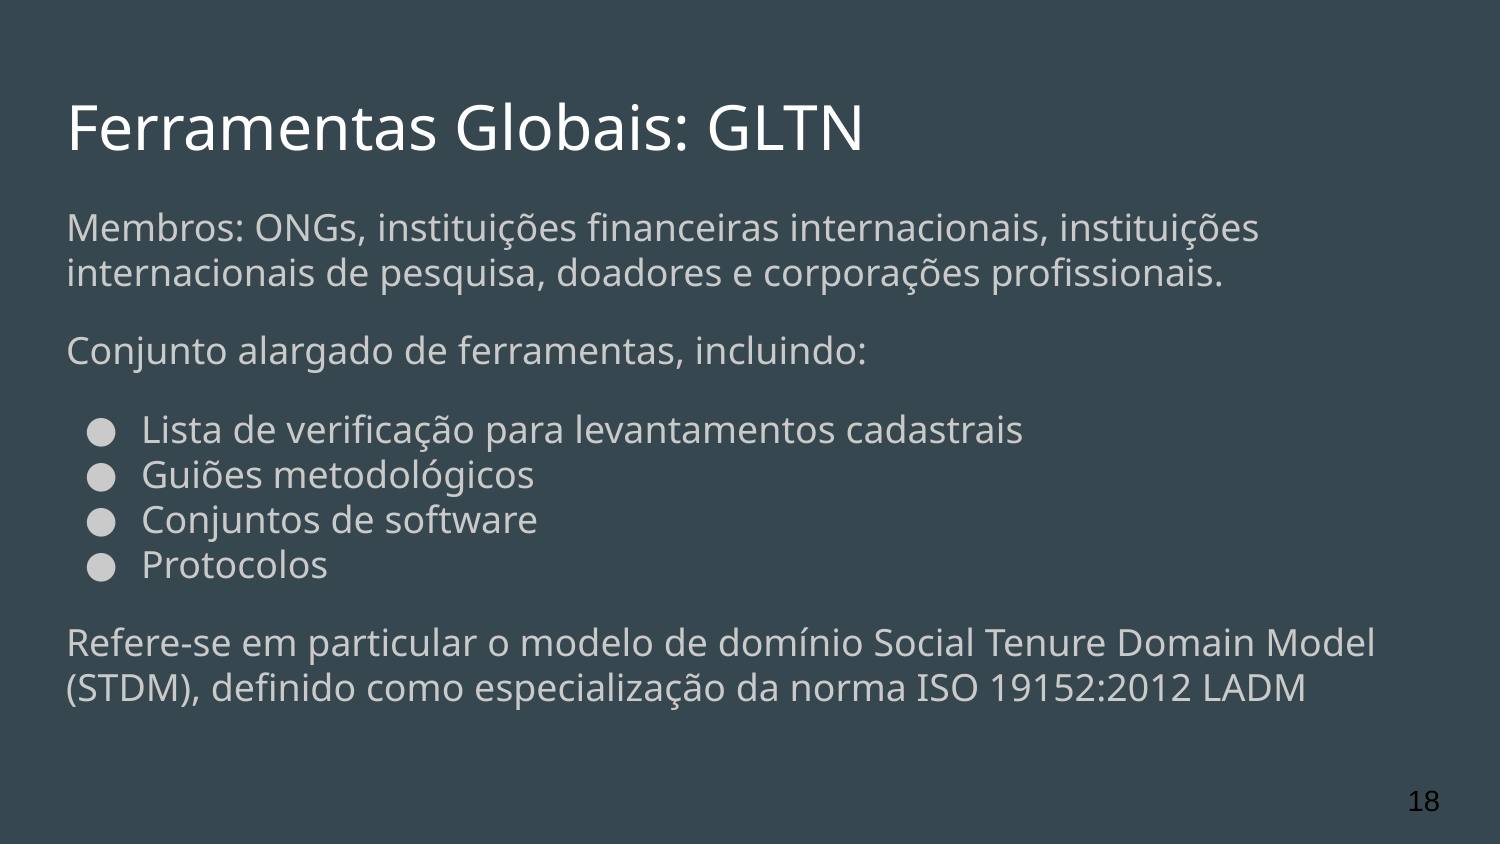

# Ferramentas Globais: GLTN
Membros: ONGs, instituições financeiras internacionais, instituições internacionais de pesquisa, doadores e corporações profissionais.
Conjunto alargado de ferramentas, incluindo:
Lista de verificação para levantamentos cadastrais
Guiões metodológicos
Conjuntos de software
Protocolos
Refere-se em particular o modelo de domínio Social Tenure Domain Model (STDM), definido como especialização da norma ISO 19152:2012 LADM